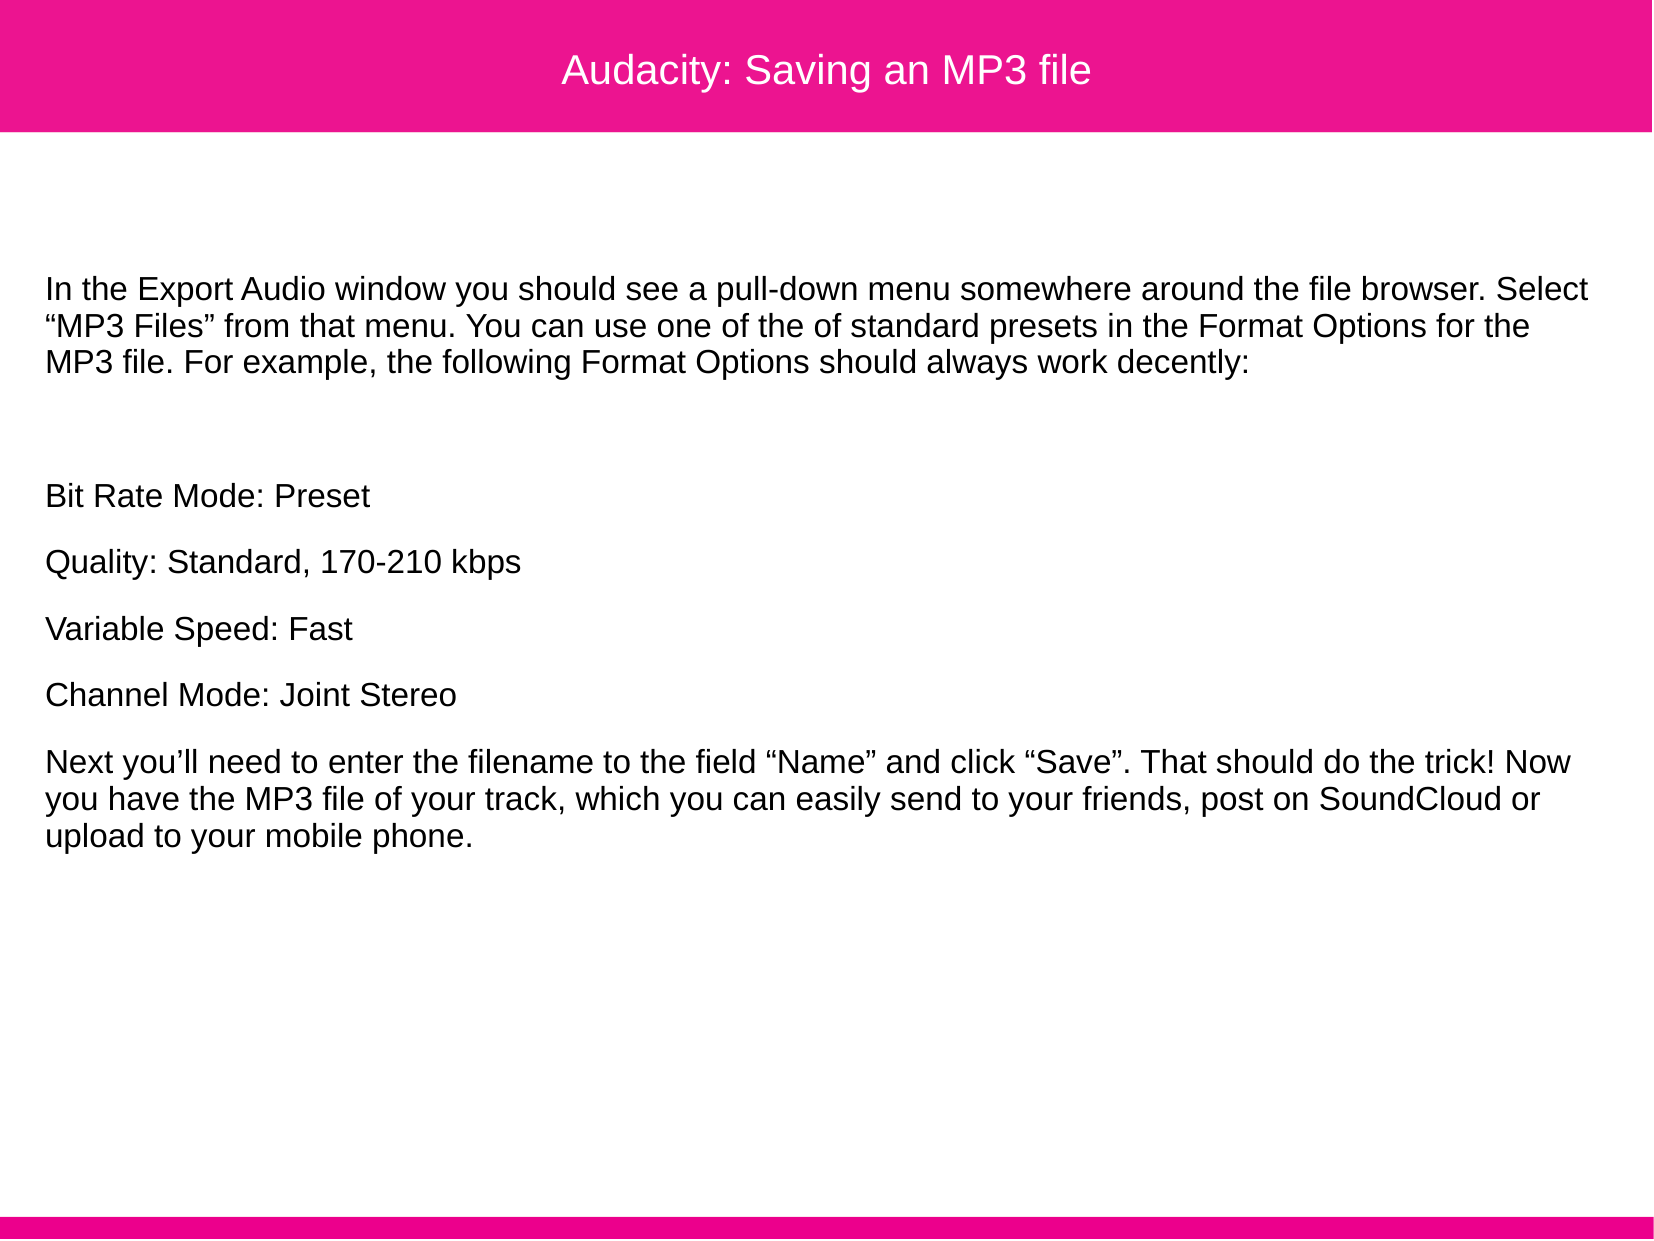

# Audacity: Saving an MP3 file
In the Export Audio window you should see a pull-down menu somewhere around the file browser. Select “MP3 Files” from that menu. You can use one of the of standard presets in the Format Options for the MP3 file. For example, the following Format Options should always work decently:
Bit Rate Mode: Preset
Quality: Standard, 170-210 kbps
Variable Speed: Fast
Channel Mode: Joint Stereo
Next you’ll need to enter the filename to the field “Name” and click “Save”. That should do the trick! Now you have the MP3 file of your track, which you can easily send to your friends, post on SoundCloud or upload to your mobile phone.